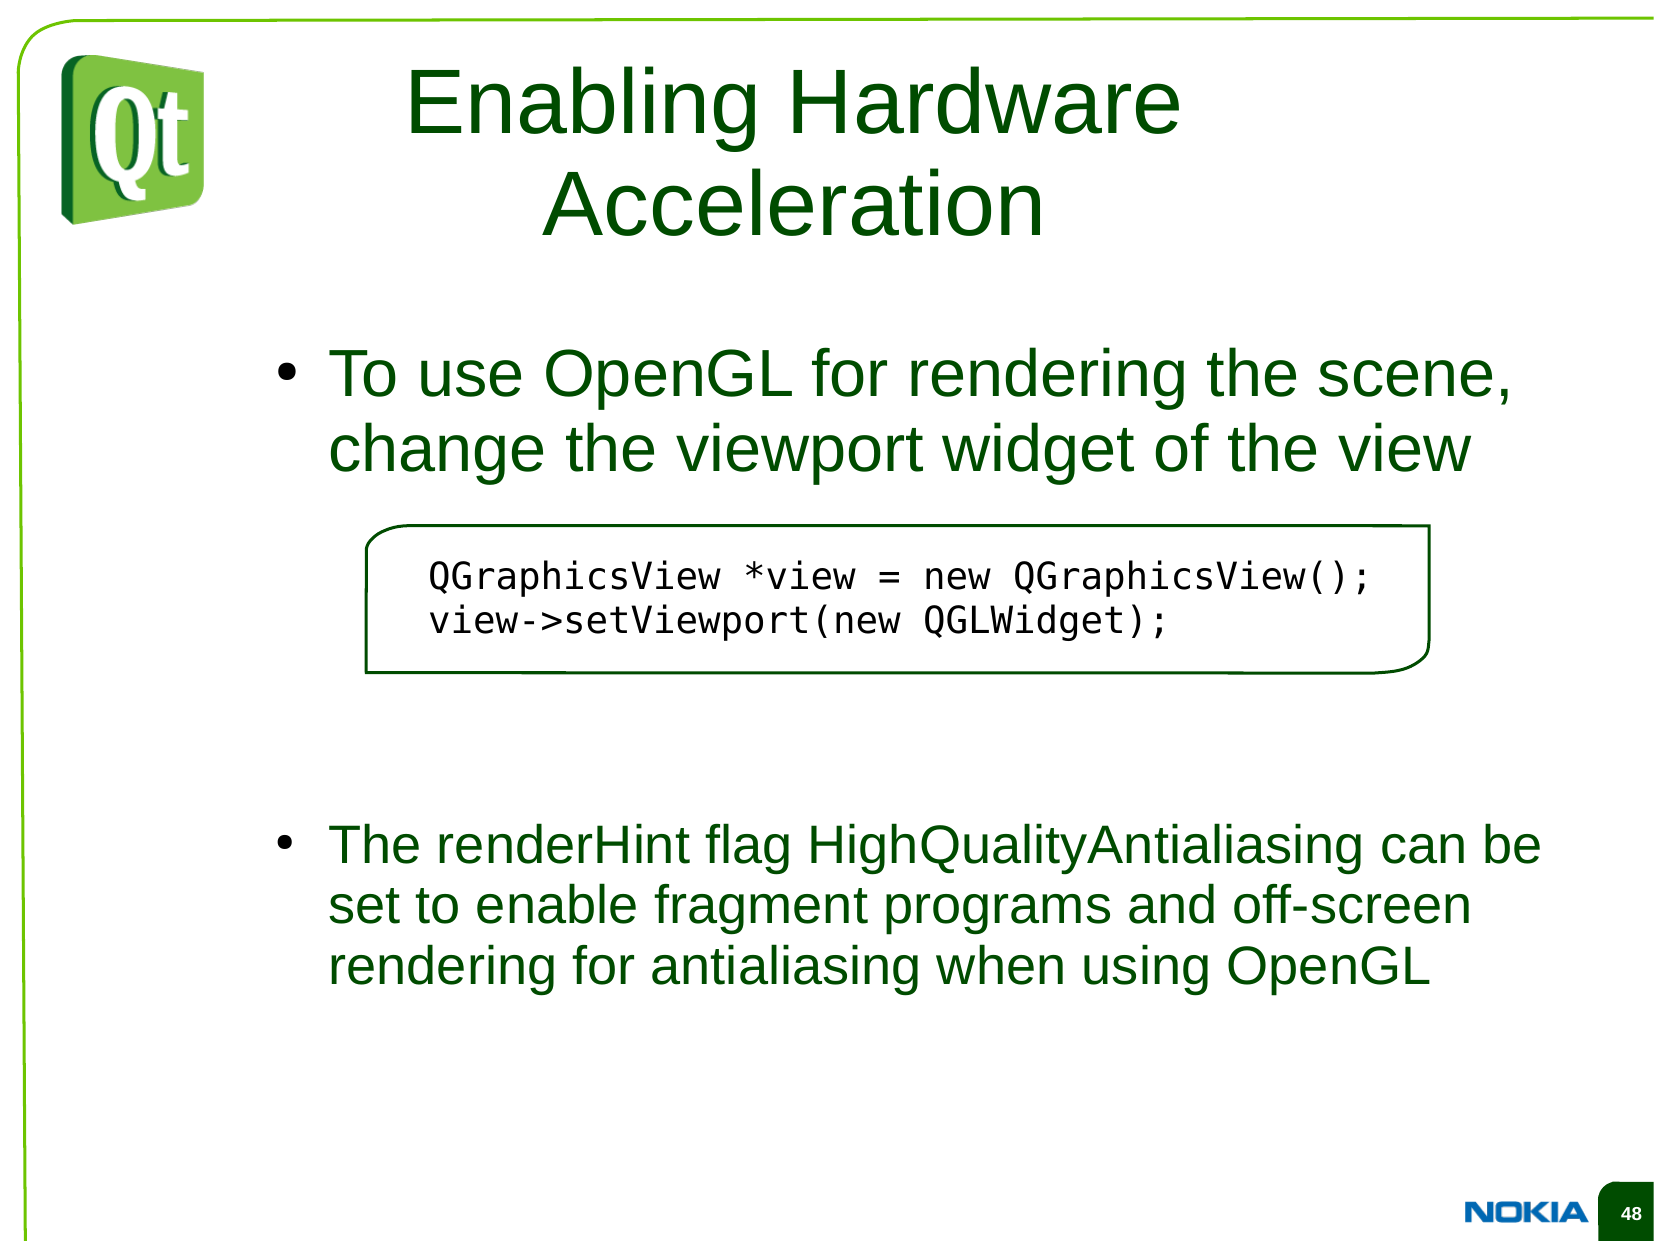

# Enabling Hardware Acceleration
To use OpenGL for rendering the scene, change the viewport widget of the view
The renderHint flag HighQualityAntialiasing can be set to enable fragment programs and off-screen rendering for antialiasing when using OpenGL
QGraphicsView *view = new QGraphicsView();
view->setViewport(new QGLWidget);